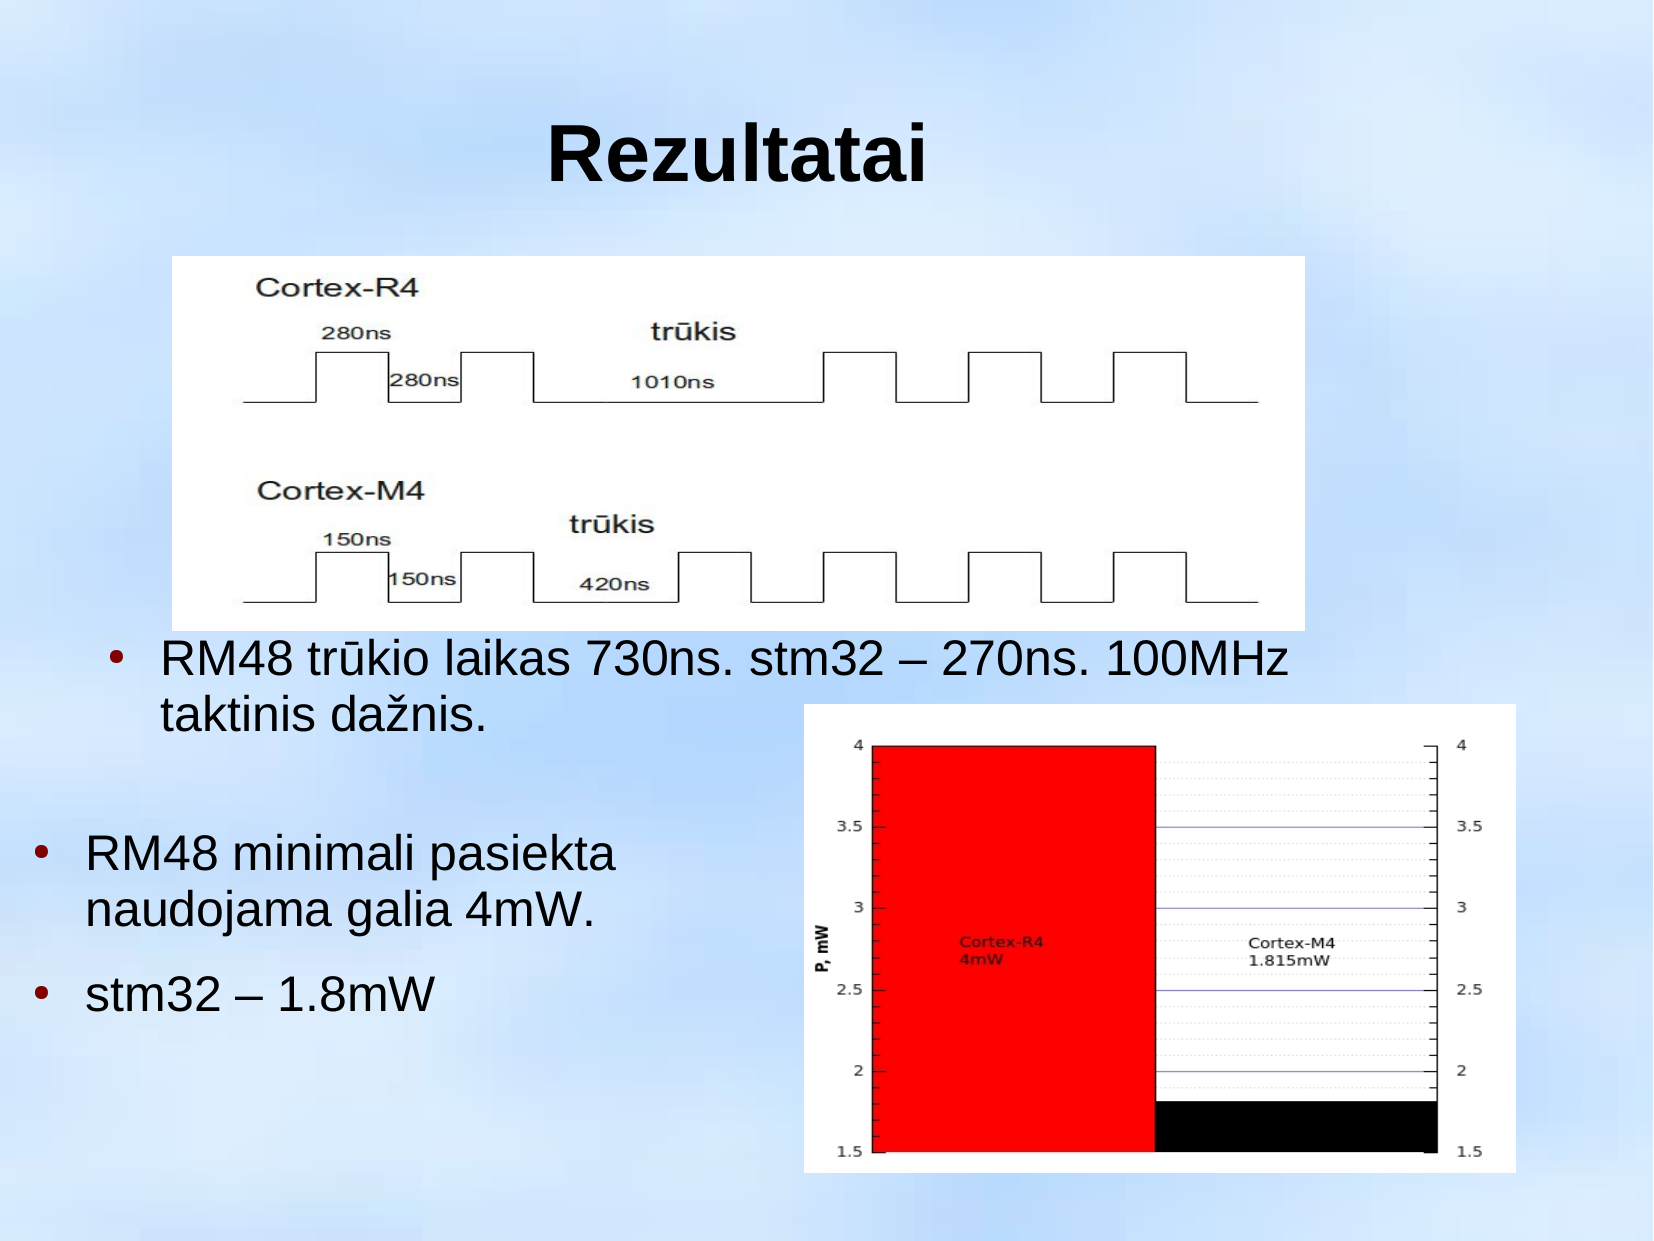

# Rezultatai
RM48 trūkio laikas 730ns. stm32 – 270ns. 100MHz taktinis dažnis.
RM48 minimali pasiekta naudojama galia 4mW.
stm32 – 1.8mW